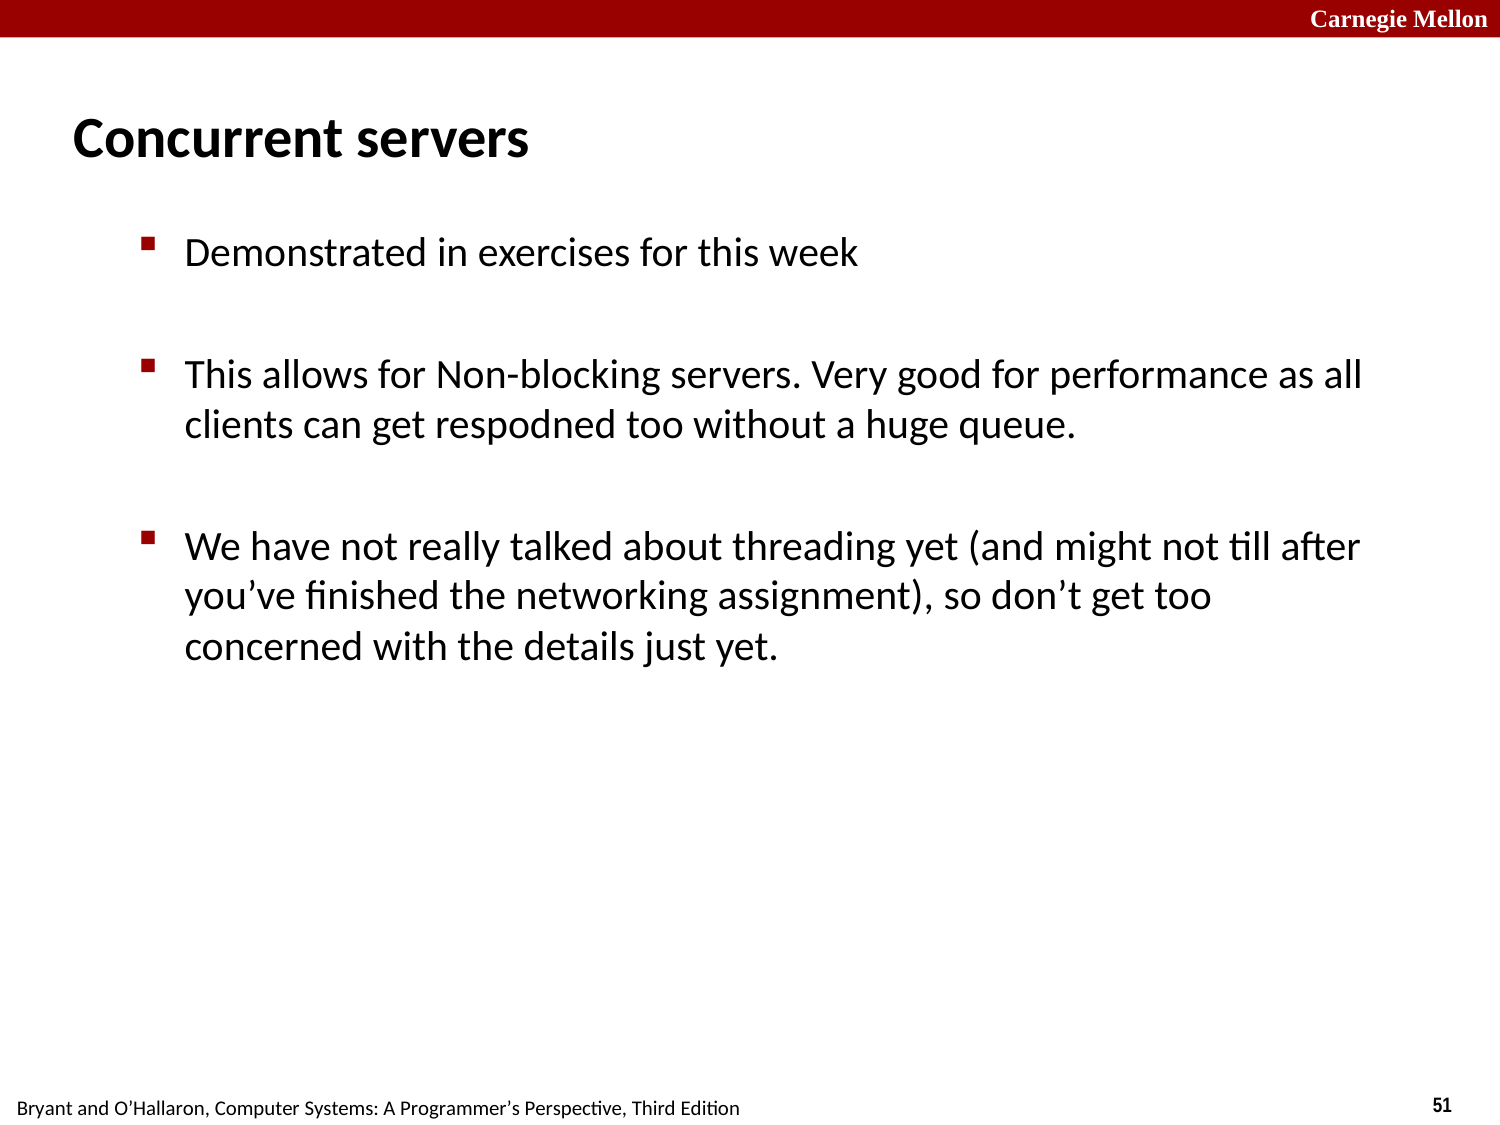

# Concurrent servers
Demonstrated in exercises for this week
This allows for Non-blocking servers. Very good for performance as all clients can get respodned too without a huge queue.
We have not really talked about threading yet (and might not till after you’ve finished the networking assignment), so don’t get too concerned with the details just yet.